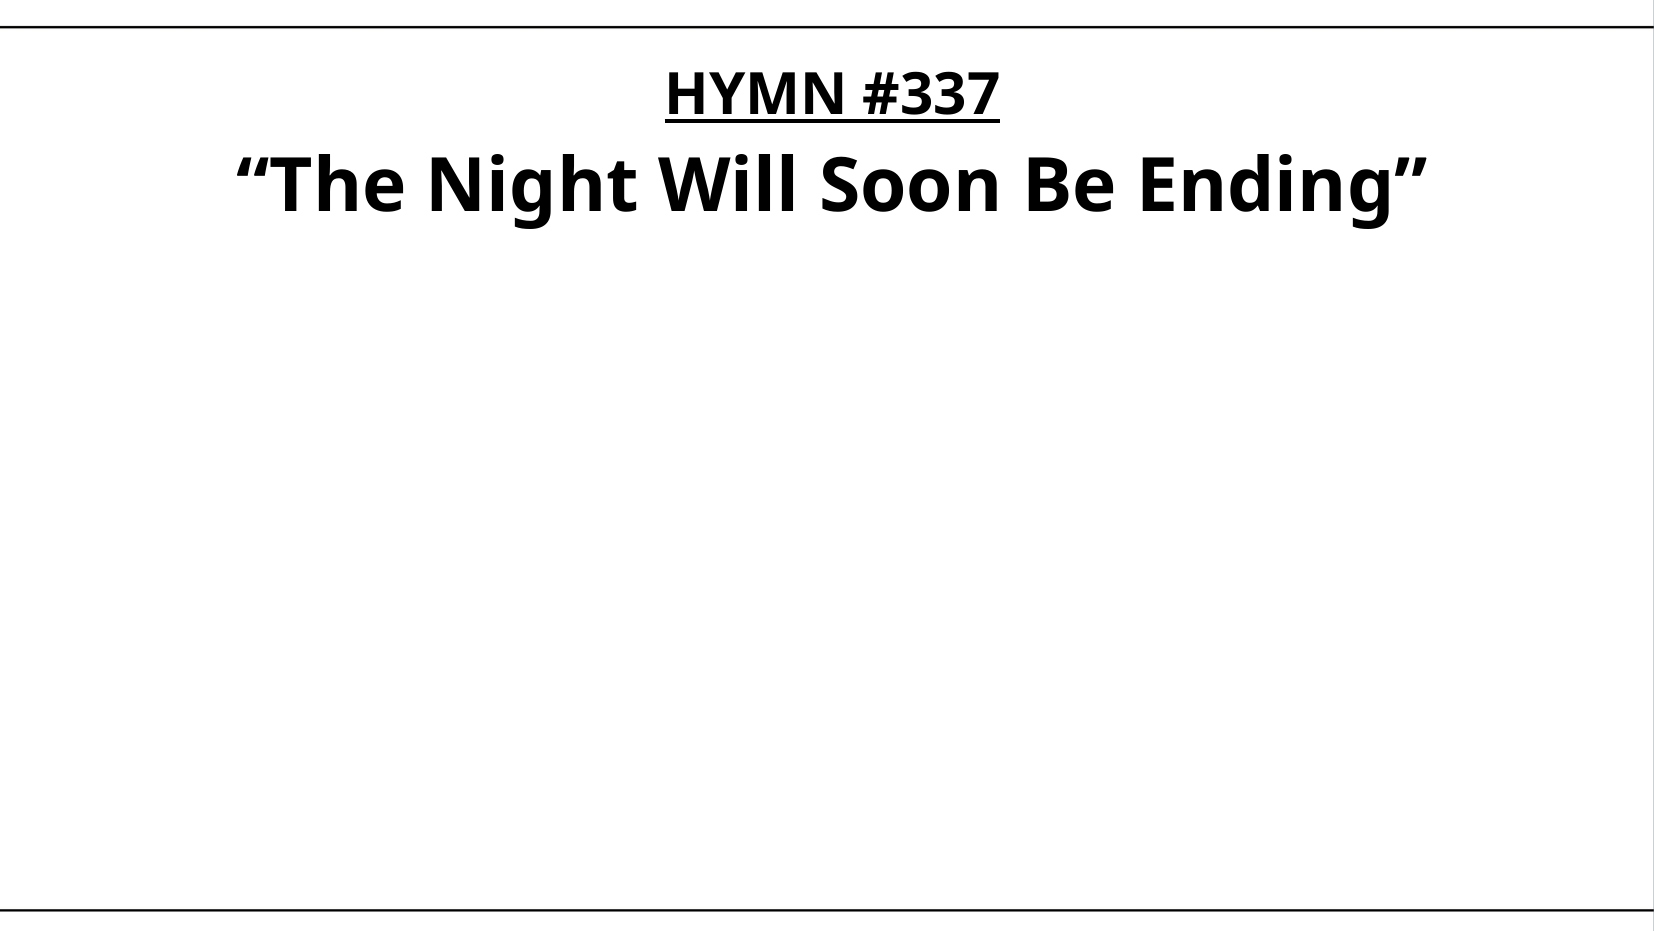

HYMN #337
“The Night Will Soon Be Ending”